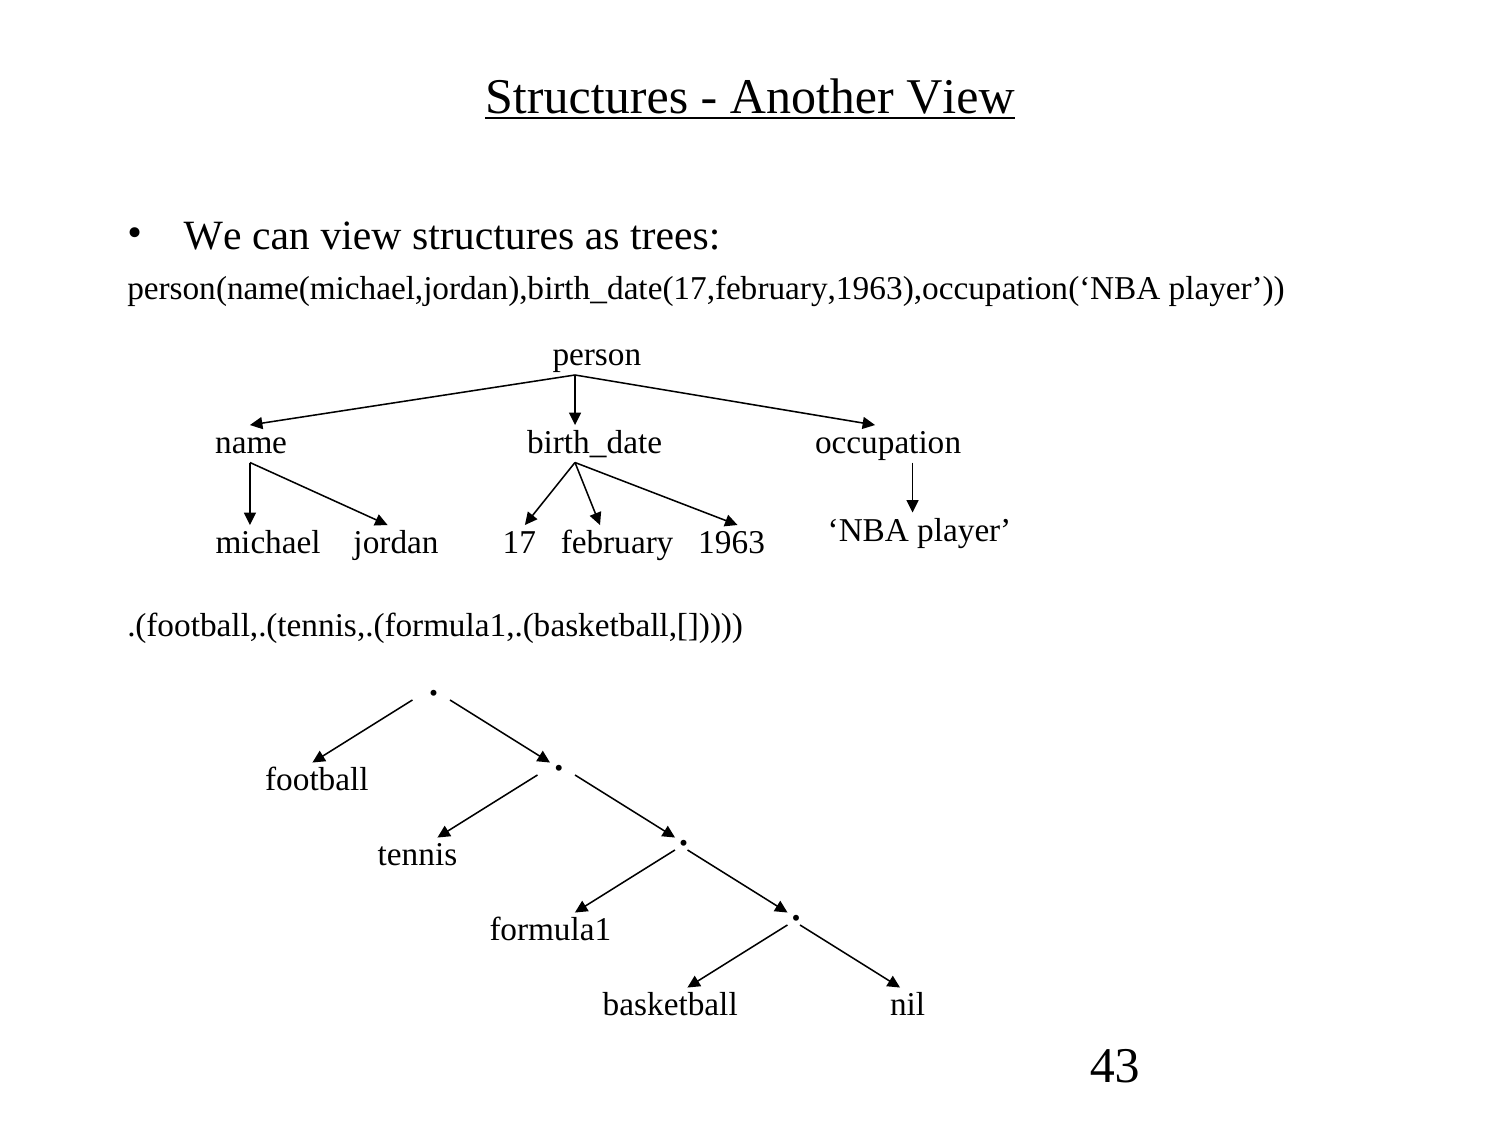

# Structures - Another View
We can view structures as trees:
person(name(michael,jordan),birth_date(17,february,1963),occupation(‘NBA player’))
.(football,.(tennis,.(formula1,.(basketball,[]))))
person
name
birth_date
occupation
‘NBA player’
michael jordan
17 february 1963
.
.
football
.
tennis
.
formula1
basketball
nil
43